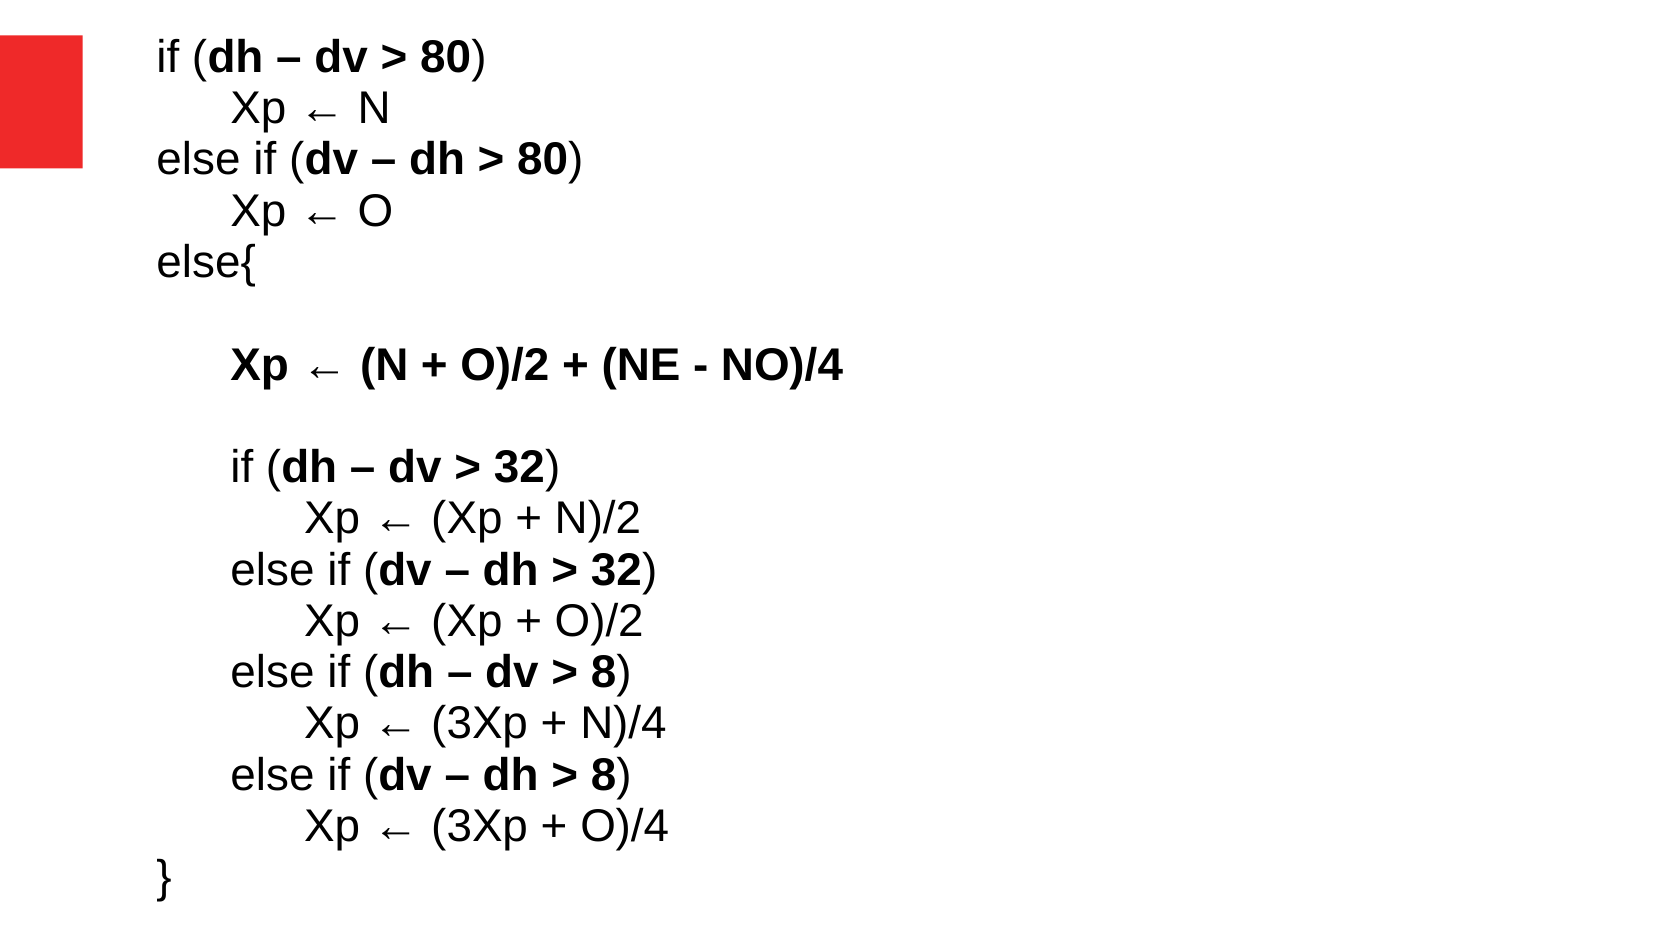

if (dh – dv > 80)
	Xp ← N
else if (dv – dh > 80)
	Xp ← O
else{
	Xp ← (N + O)/2 + (NE - NO)/4
	if (dh – dv > 32)
		Xp ← (Xp + N)/2
	else if (dv – dh > 32)
		Xp ← (Xp + O)/2
	else if (dh – dv > 8)
		Xp ← (3Xp + N)/4
	else if (dv – dh > 8)
		Xp ← (3Xp + O)/4
}